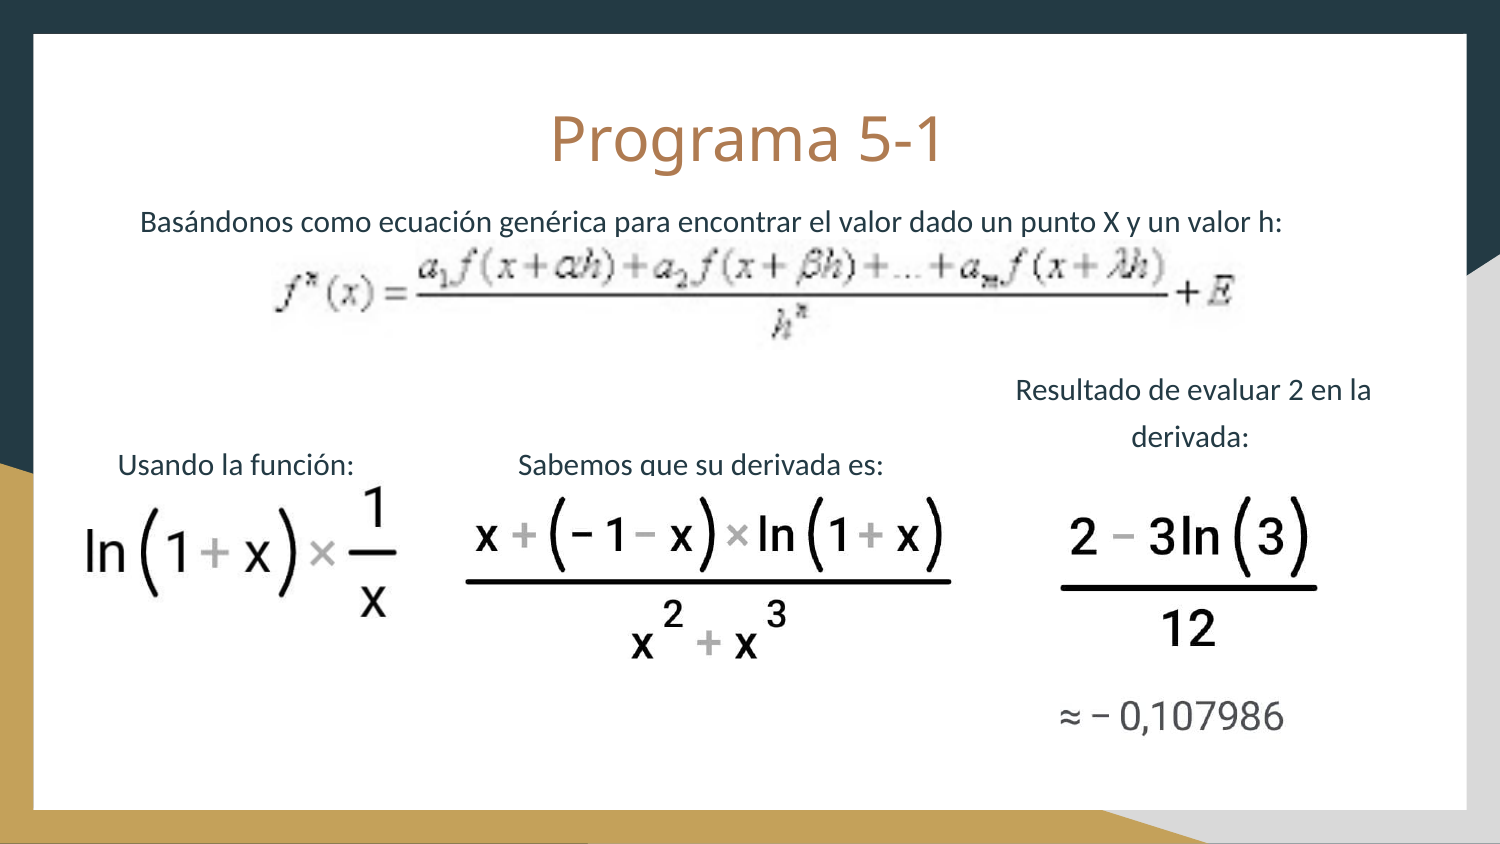

# Programa 5-1
Basándonos como ecuación genérica para encontrar el valor dado un punto X y un valor h:
Resultado de evaluar 2 en la derivada:
Usando la función:
Sabemos que su derivada es: